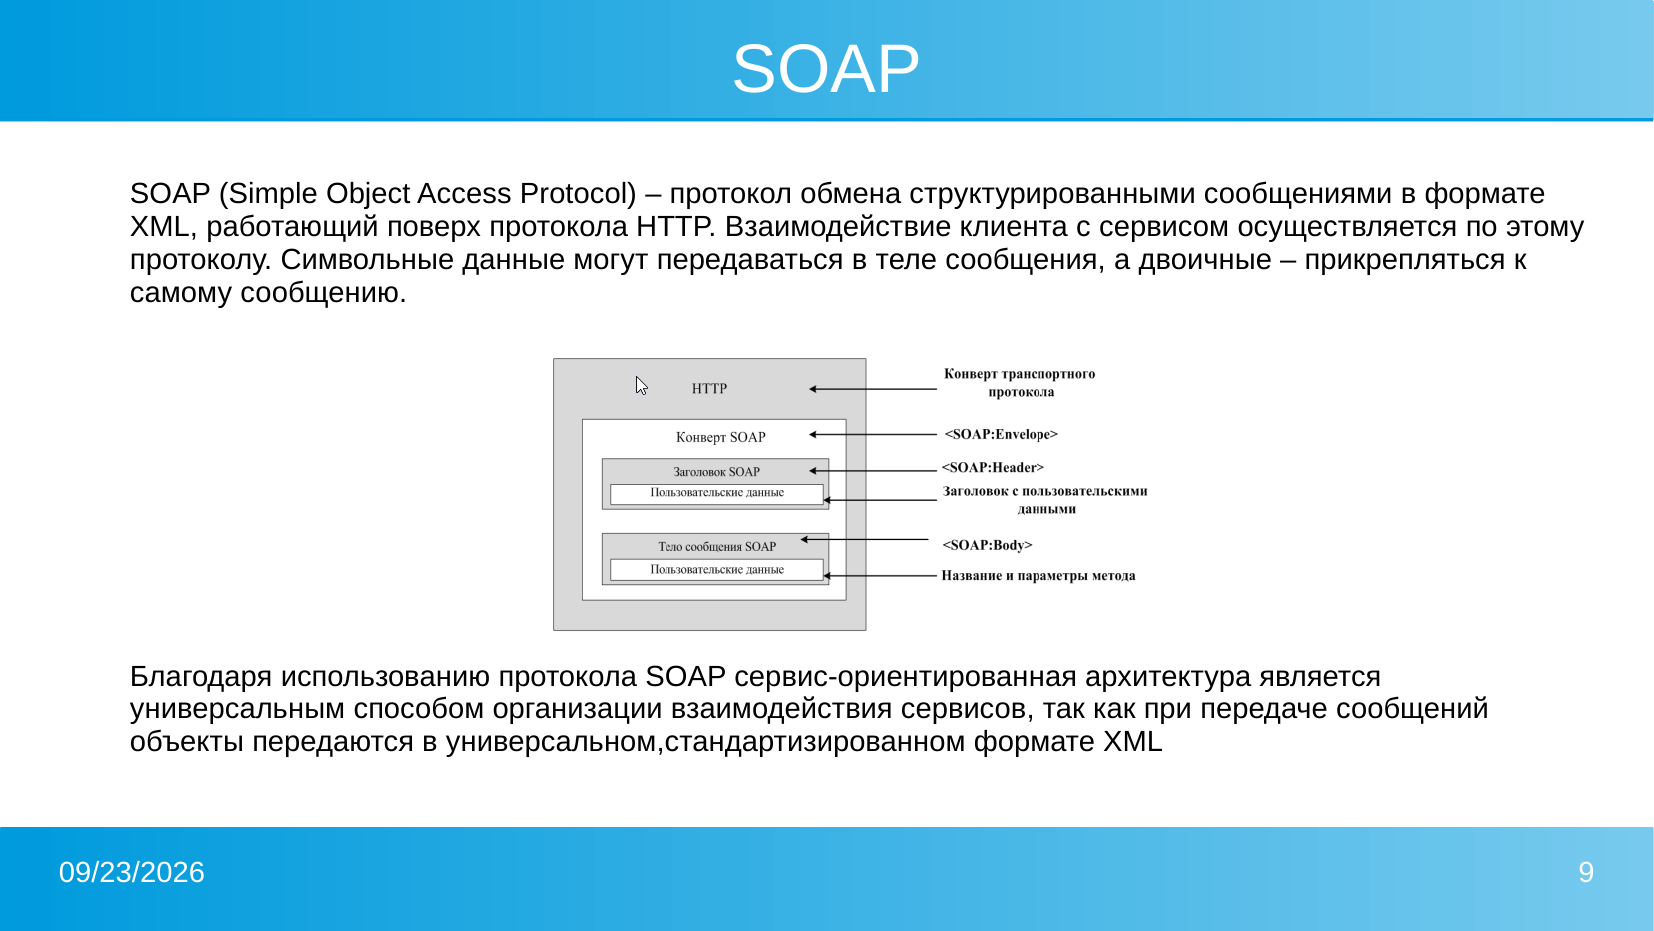

# SOAP
SOAP (Simple Object Access Protocol) – протокол обмена структурированными сообщениями в формате XML, работающий поверх протокола HTTP. Взаимодействие клиента с сервисом осуществляется по этому протоколу. Символьные данные могут передаваться в теле сообщения, а двоичные – прикрепляться к самому сообщению.
Благодаря использованию протокола SOAP сервис-ориентированная архитектура является универсальным способом организации взаимодействия сервисов, так как при передаче сообщений объекты передаются в универсальном,стандартизированном формате XML
9